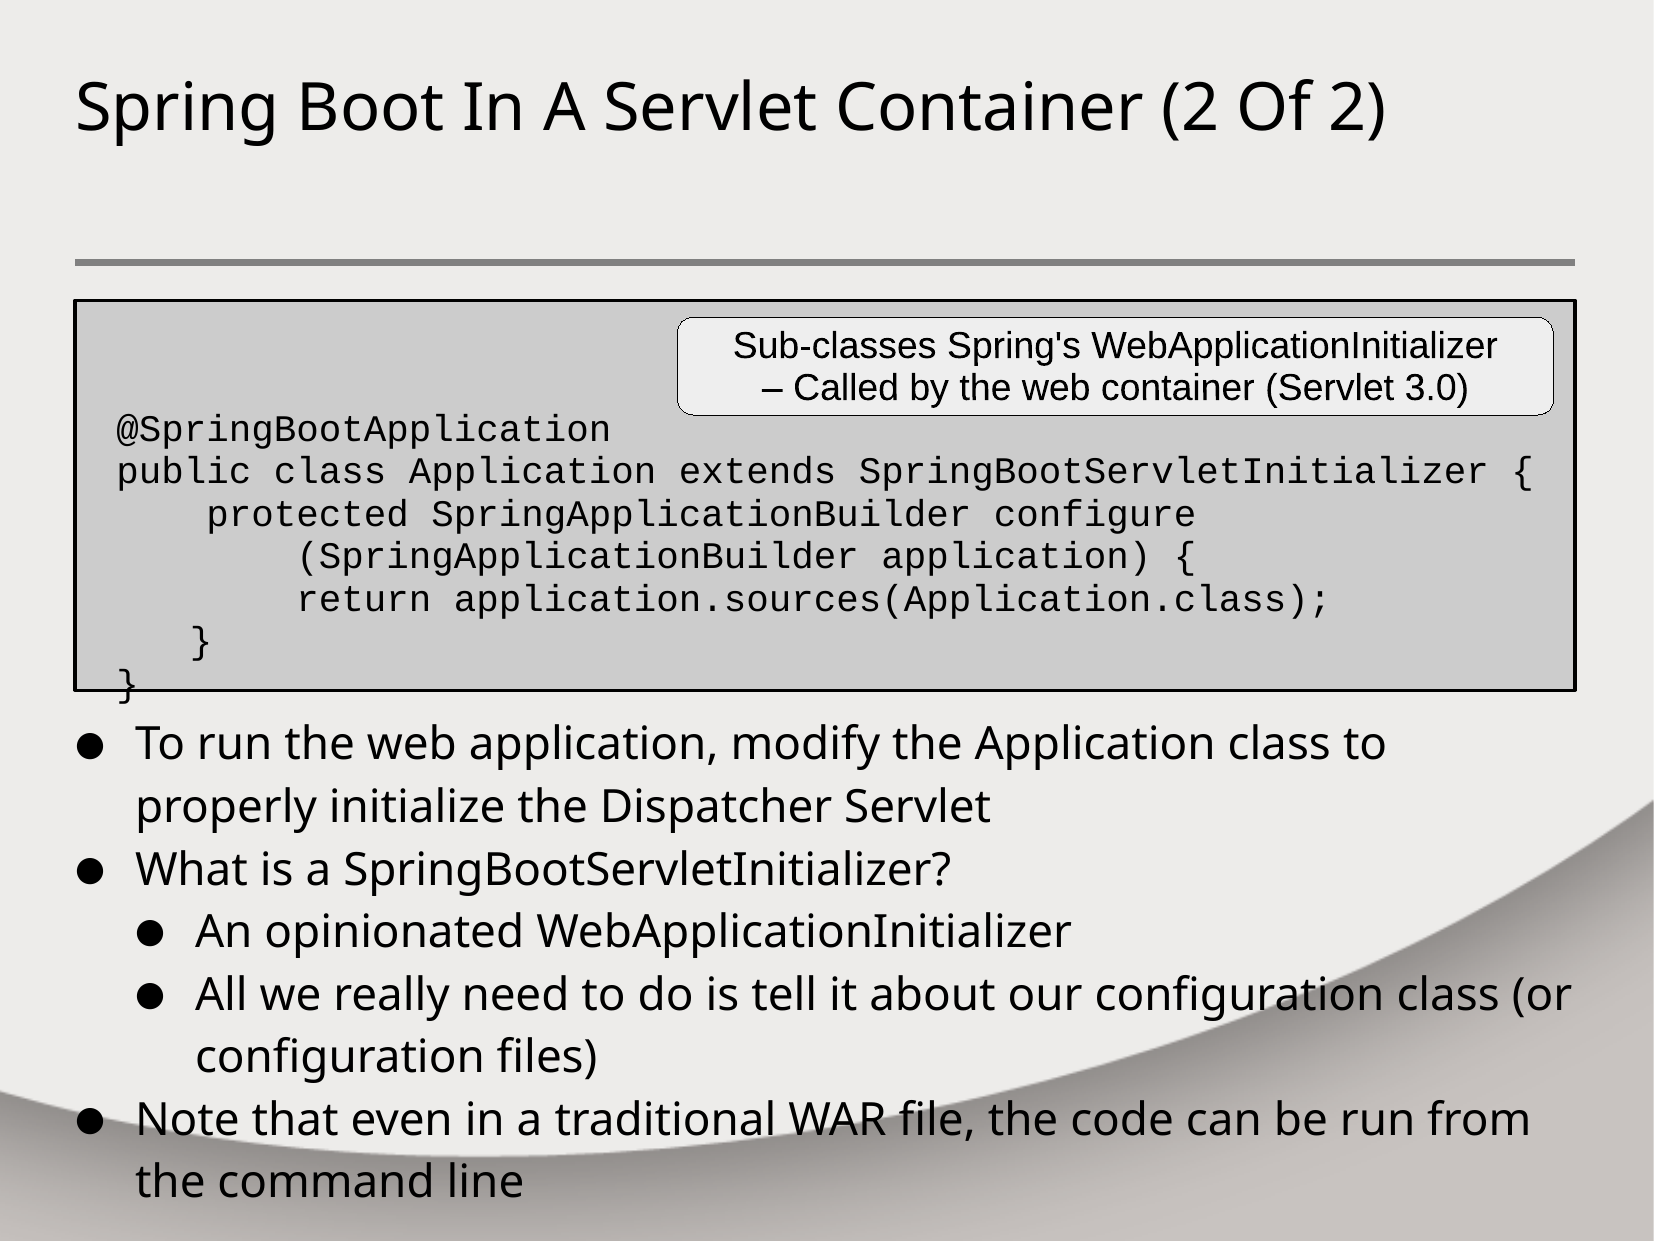

# Spring Boot In A Servlet Container (2 Of 2)
@SpringBootApplication
public class Application extends SpringBootServletInitializer {
 protected SpringApplicationBuilder configure
 (SpringApplicationBuilder application) {
 return application.sources(Application.class);
	}
}
To run the web application, modify the Application class to properly initialize the Dispatcher Servlet
What is a SpringBootServletInitializer?
An opinionated WebApplicationInitializer
All we really need to do is tell it about our configuration class (or configuration files)
Note that even in a traditional WAR file, the code can be run from the command line
Sub-classes Spring's WebApplicationInitializer
– Called by the web container (Servlet 3.0)